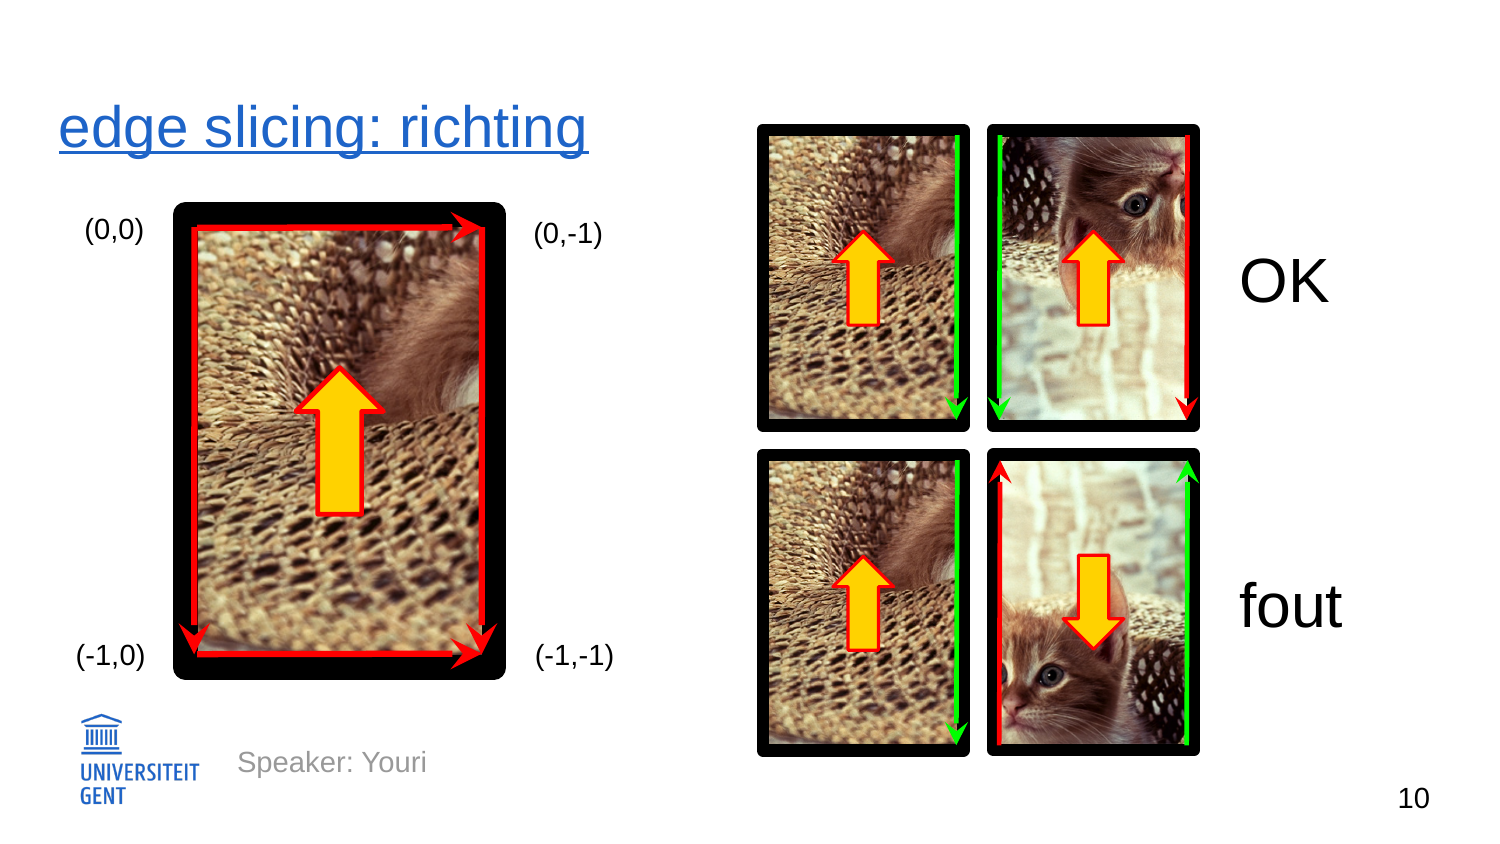

# edge slicing: richting
(0,0)
(0,-1)
OK
fout
(-1,0)
(-1,-1)
Speaker: Youri